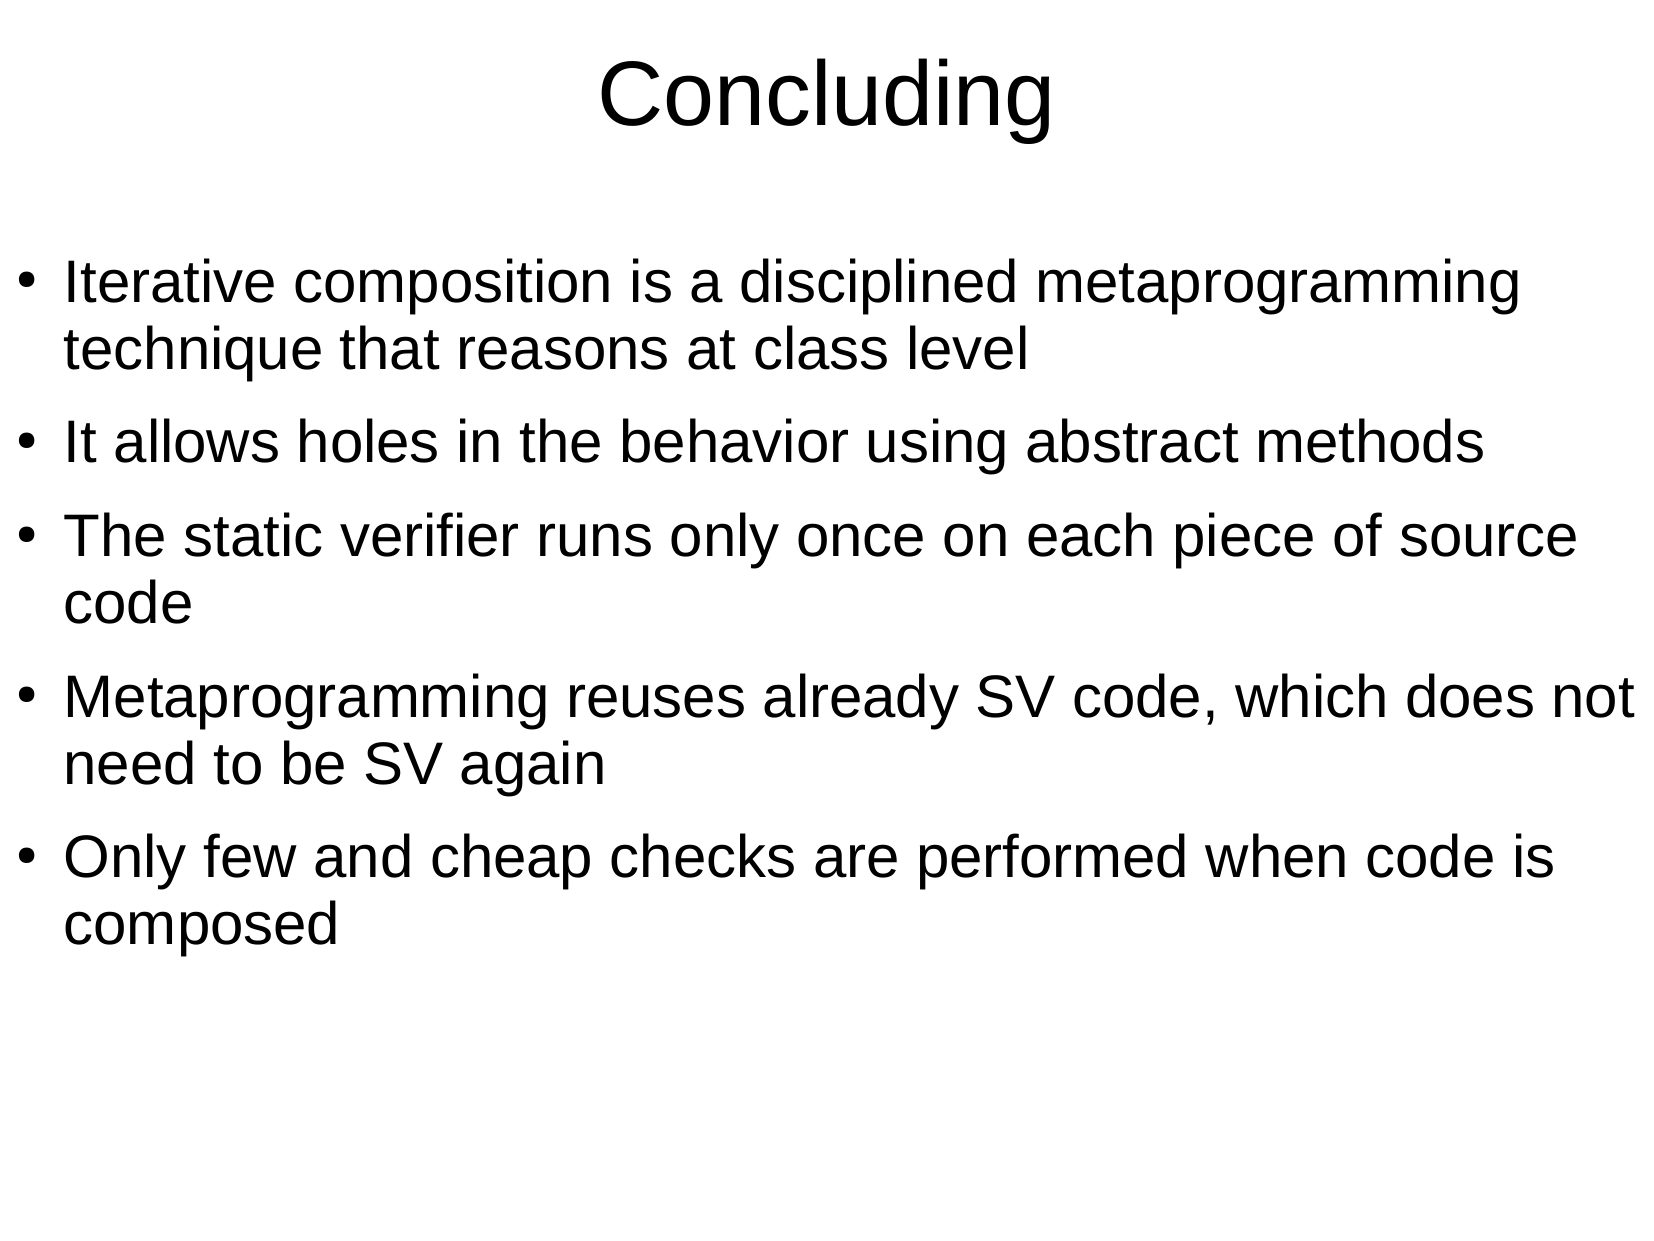

# Concluding
Iterative composition is a disciplined metaprogramming technique that reasons at class level
It allows holes in the behavior using abstract methods
The static verifier runs only once on each piece of source code
Metaprogramming reuses already SV code, which does not need to be SV again
Only few and cheap checks are performed when code is composed